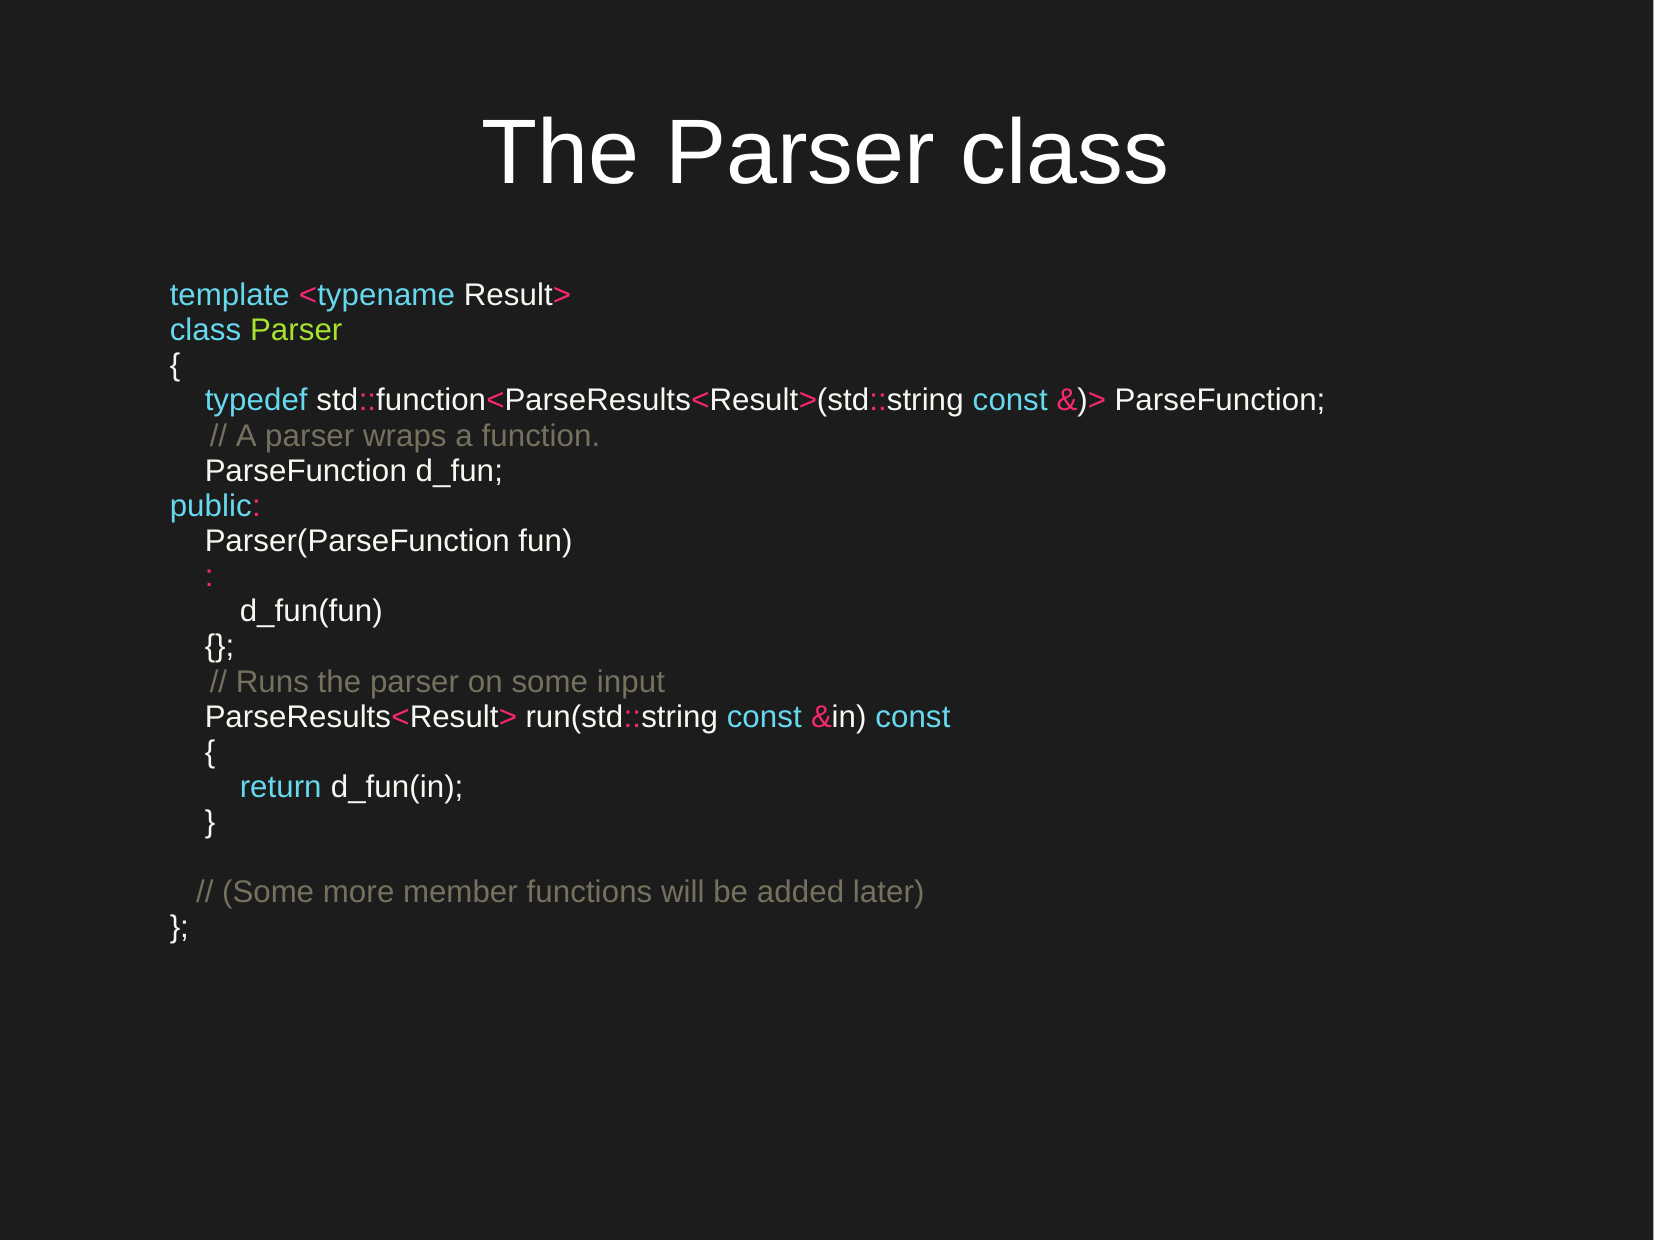

# The Parser class
 template <typename Result>
 class Parser
 {
 typedef std::function<ParseResults<Result>(std::string const &)> ParseFunction;
	// A parser wraps a function.
 ParseFunction d_fun;
 public:
 Parser(ParseFunction fun)
 :
 d_fun(fun)
 {};
	// Runs the parser on some input
 ParseResults<Result> run(std::string const &in) const
 {
 return d_fun(in);
 }
 // (Some more member functions will be added later)
 };